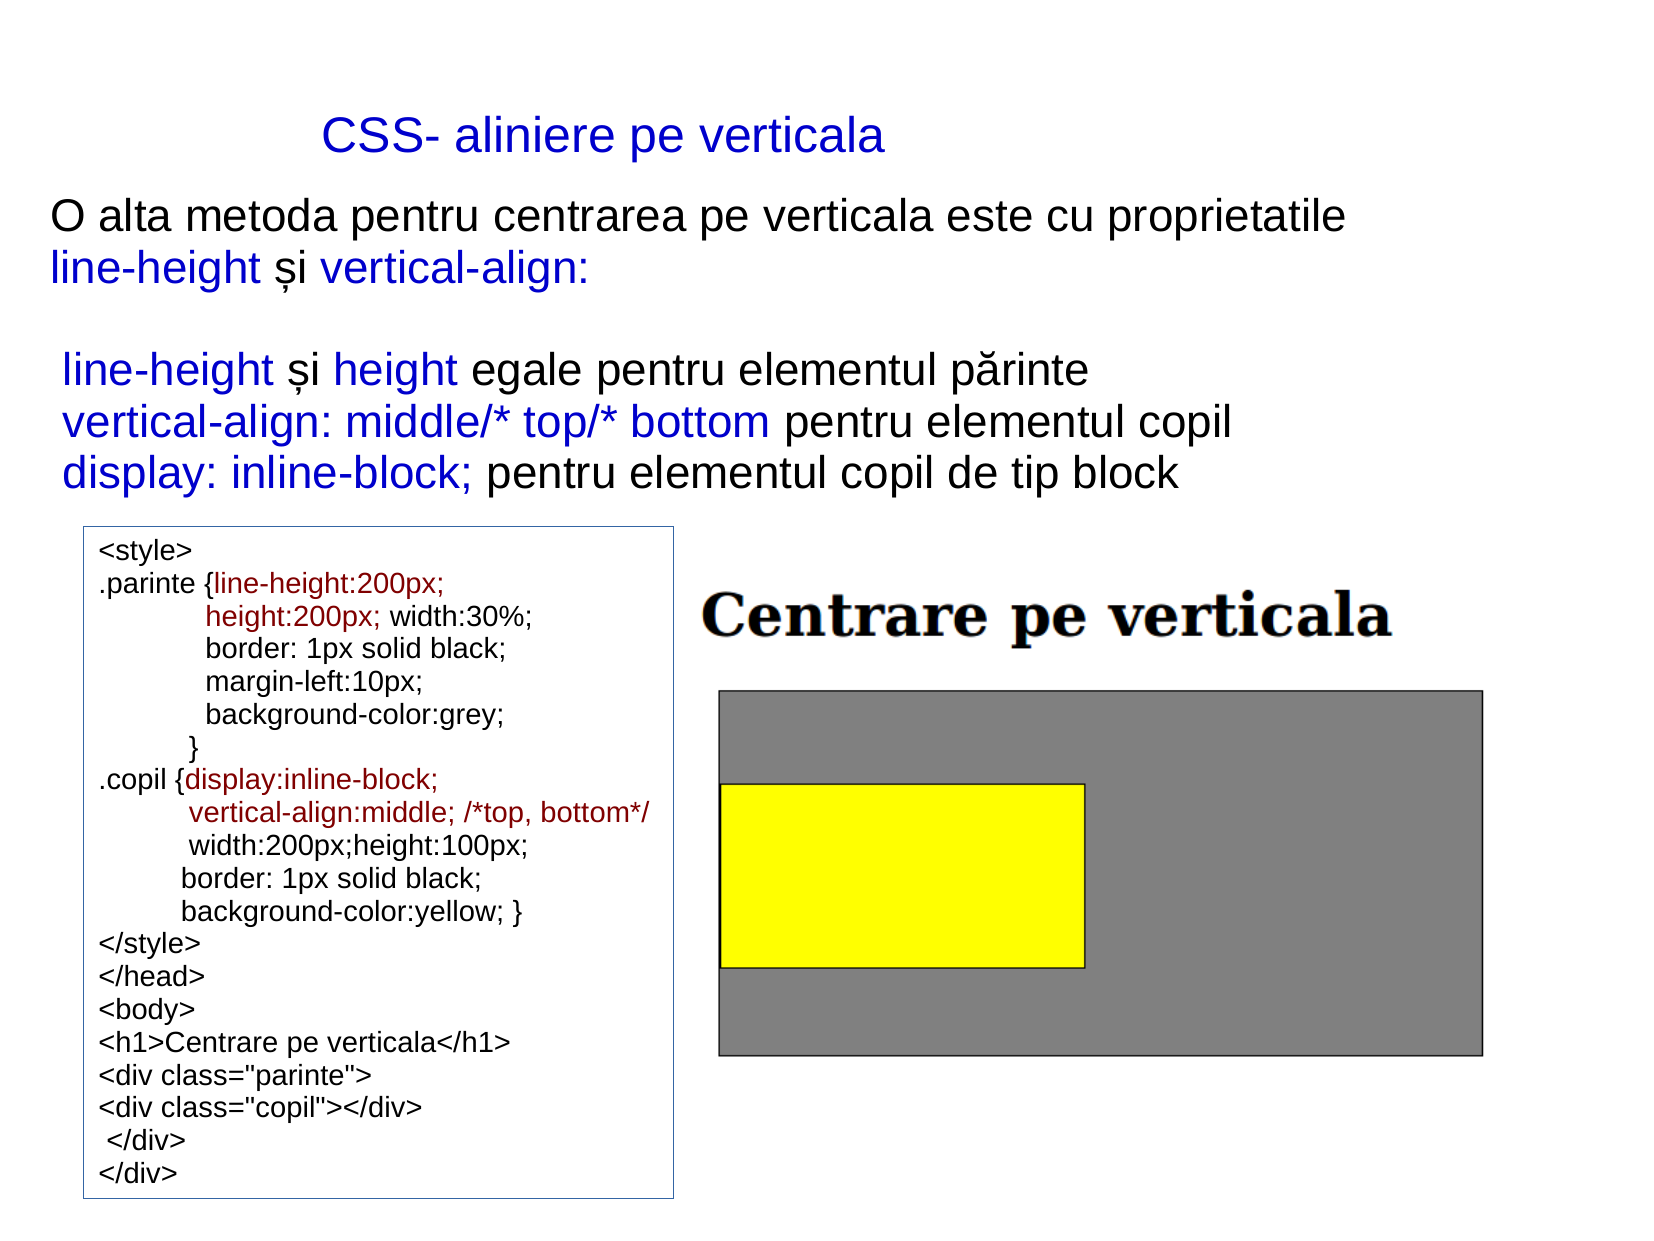

CSS- aliniere pe verticala
O alta metoda pentru centrarea pe verticala este cu proprietatile
line-height și vertical-align:
 line-height și height egale pentru elementul părinte
 vertical-align: middle/* top/* bottom pentru elementul copil
 display: inline-block; pentru elementul copil de tip block
<style>
.parinte {line-height:200px;
 height:200px; width:30%;
 border: 1px solid black;
 margin-left:10px;
 background-color:grey;
 }
.copil {display:inline-block;
 vertical-align:middle; /*top, bottom*/
 width:200px;height:100px;
 border: 1px solid black;
 background-color:yellow; }
</style>
</head>
<body>
<h1>Centrare pe verticala</h1>
<div class="parinte">
<div class="copil"></div>
 </div>
</div>